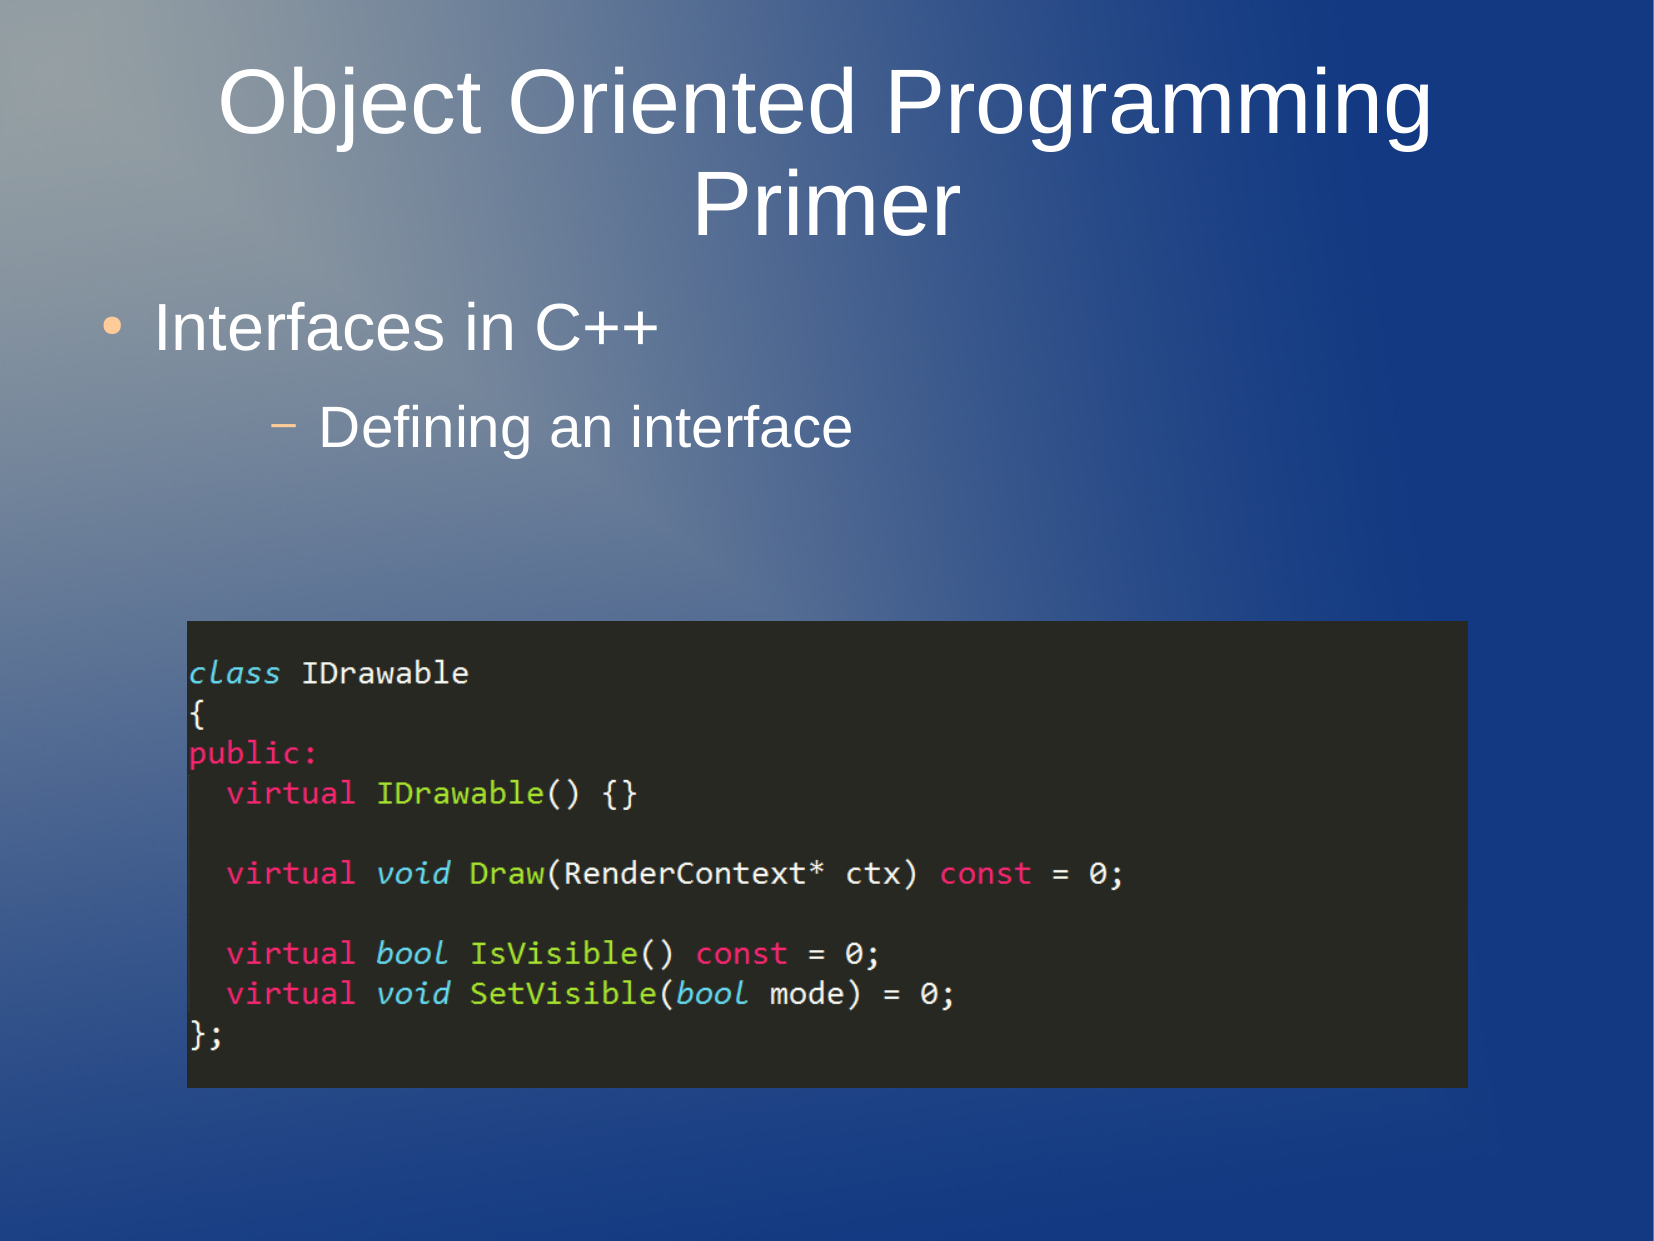

# Object Oriented Programming Primer
Interfaces in C++
Defining an interface